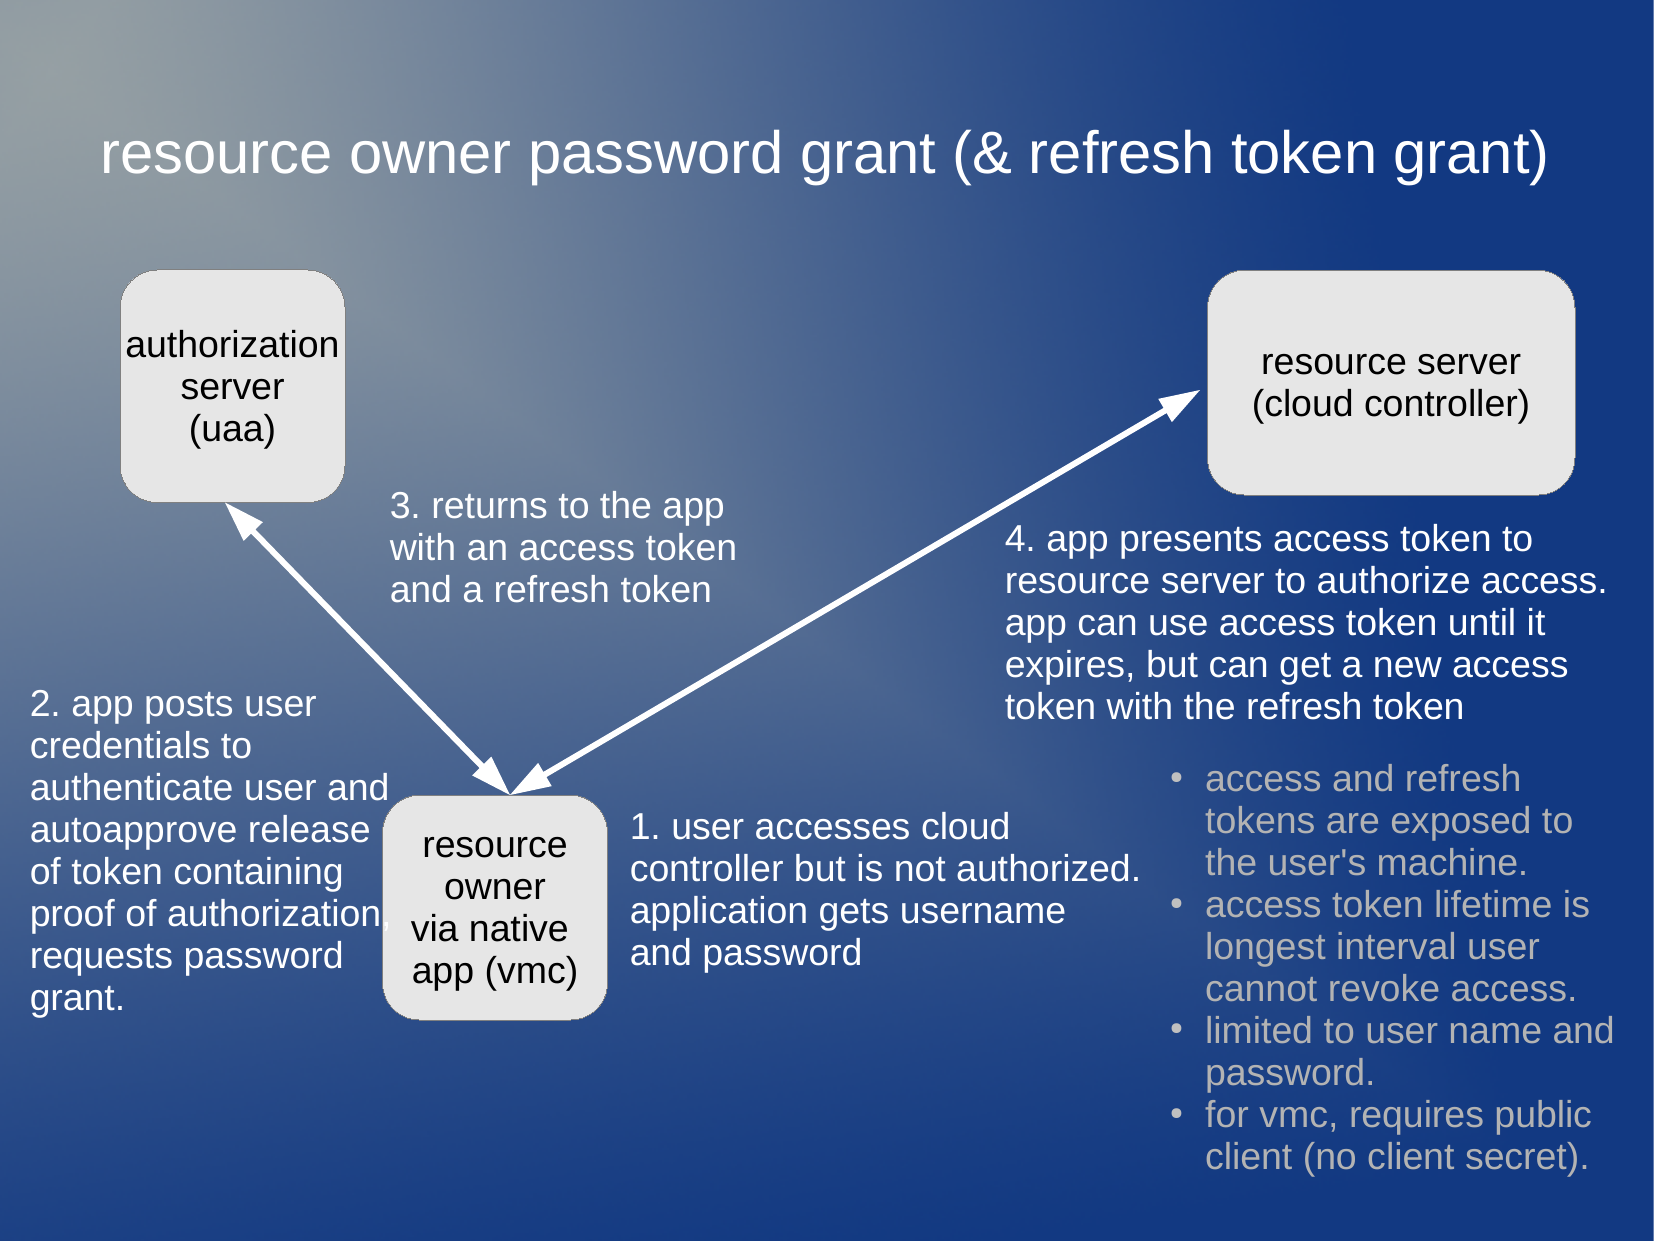

# resource owner password grant (& refresh token grant)
authorization
server
(uaa)
resource server
(cloud controller)
3. returns to the app with an access token and a refresh token
4. app presents access token to resource server to authorize access. app can use access token until it expires, but can get a new access token with the refresh token
2. app posts user credentials to authenticate user and autoapprove release
of token containing proof of authorization,
requests password
grant.
access and refresh tokens are exposed to the user's machine.
access token lifetime is longest interval user cannot revoke access.
limited to user name and password.
for vmc, requires public client (no client secret).
resource
owner
via native
app (vmc)
1. user accesses cloud
controller but is not authorized.
application gets username
and password